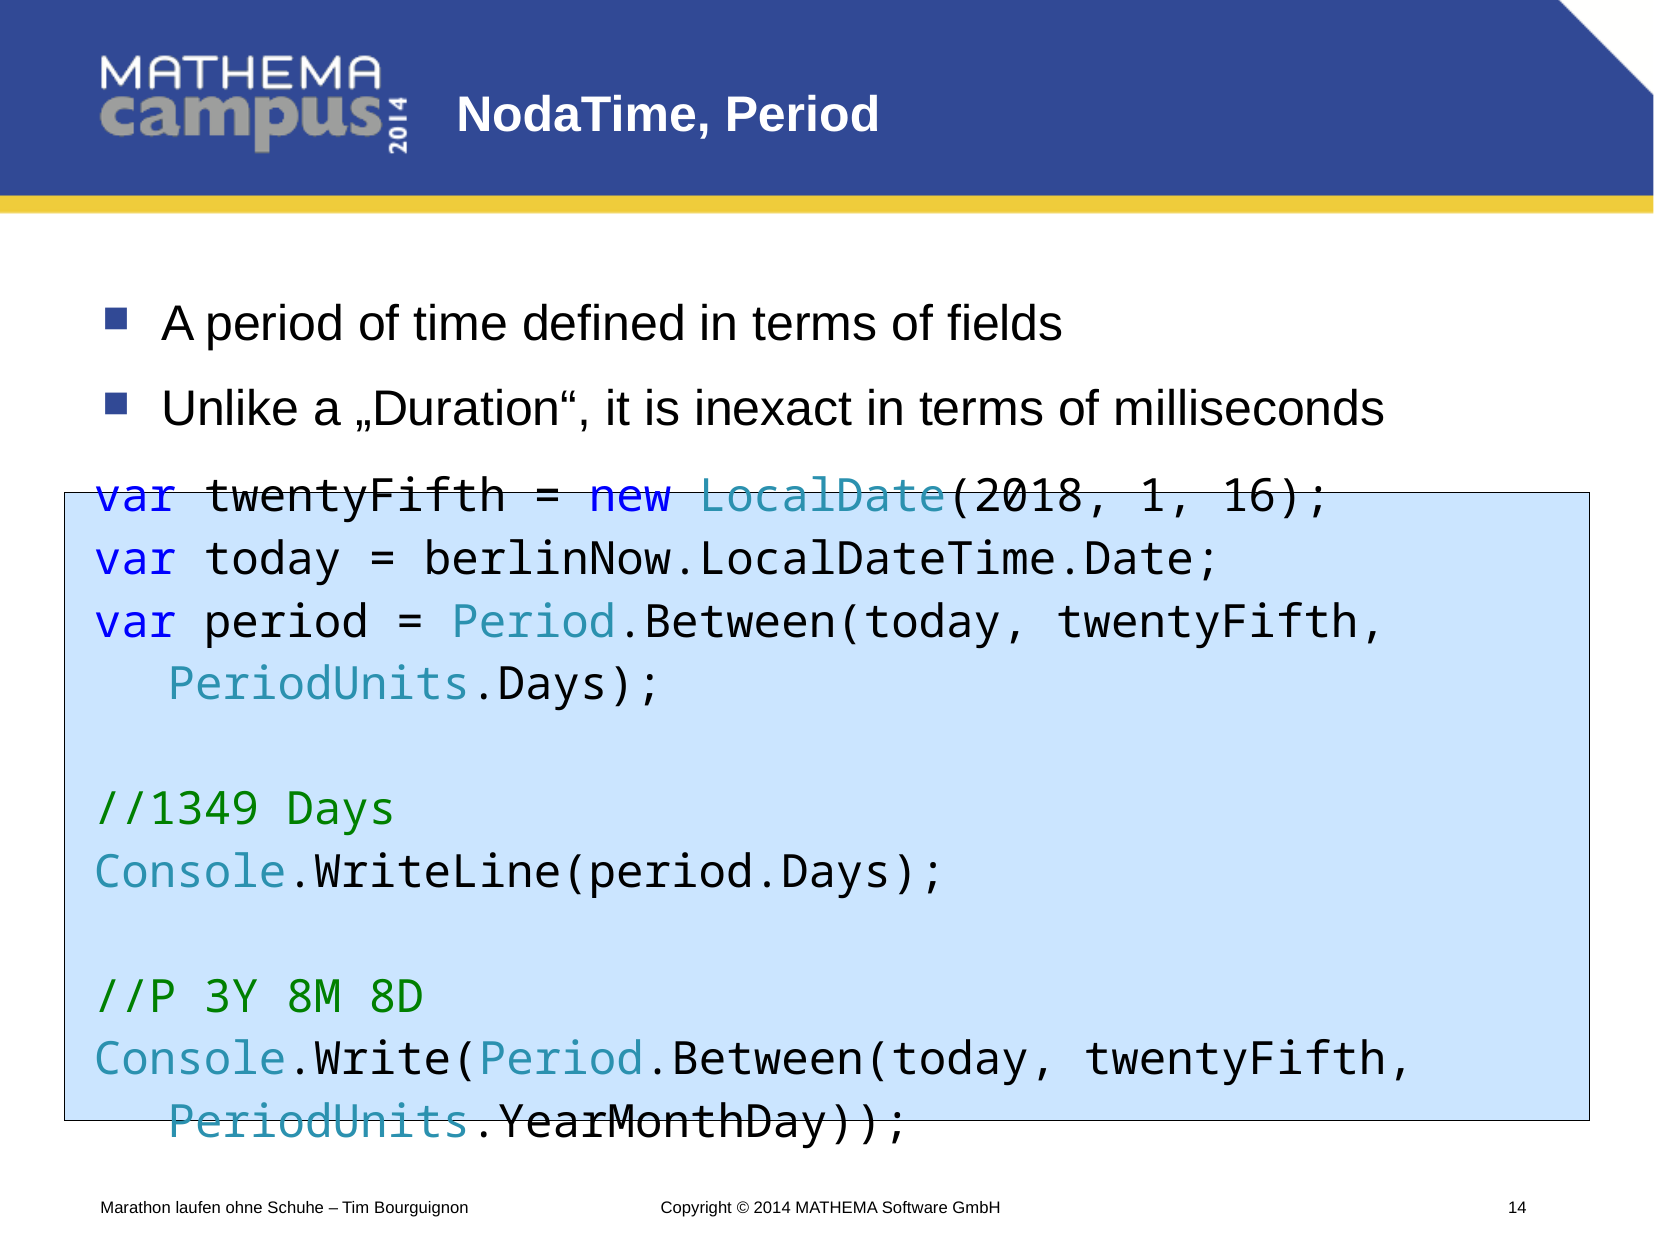

# NodaTime, Period
A period of time defined in terms of fields
Unlike a „Duration“, it is inexact in terms of milliseconds
var twentyFifth = new LocalDate(2018, 1, 16);
var today = berlinNow.LocalDateTime.Date;
var period = Period.Between(today, twentyFifth,
	PeriodUnits.Days);
//1349 Days
Console.WriteLine(period.Days);
//P 3Y 8M 8D
Console.Write(Period.Between(today, twentyFifth,
	PeriodUnits.YearMonthDay));